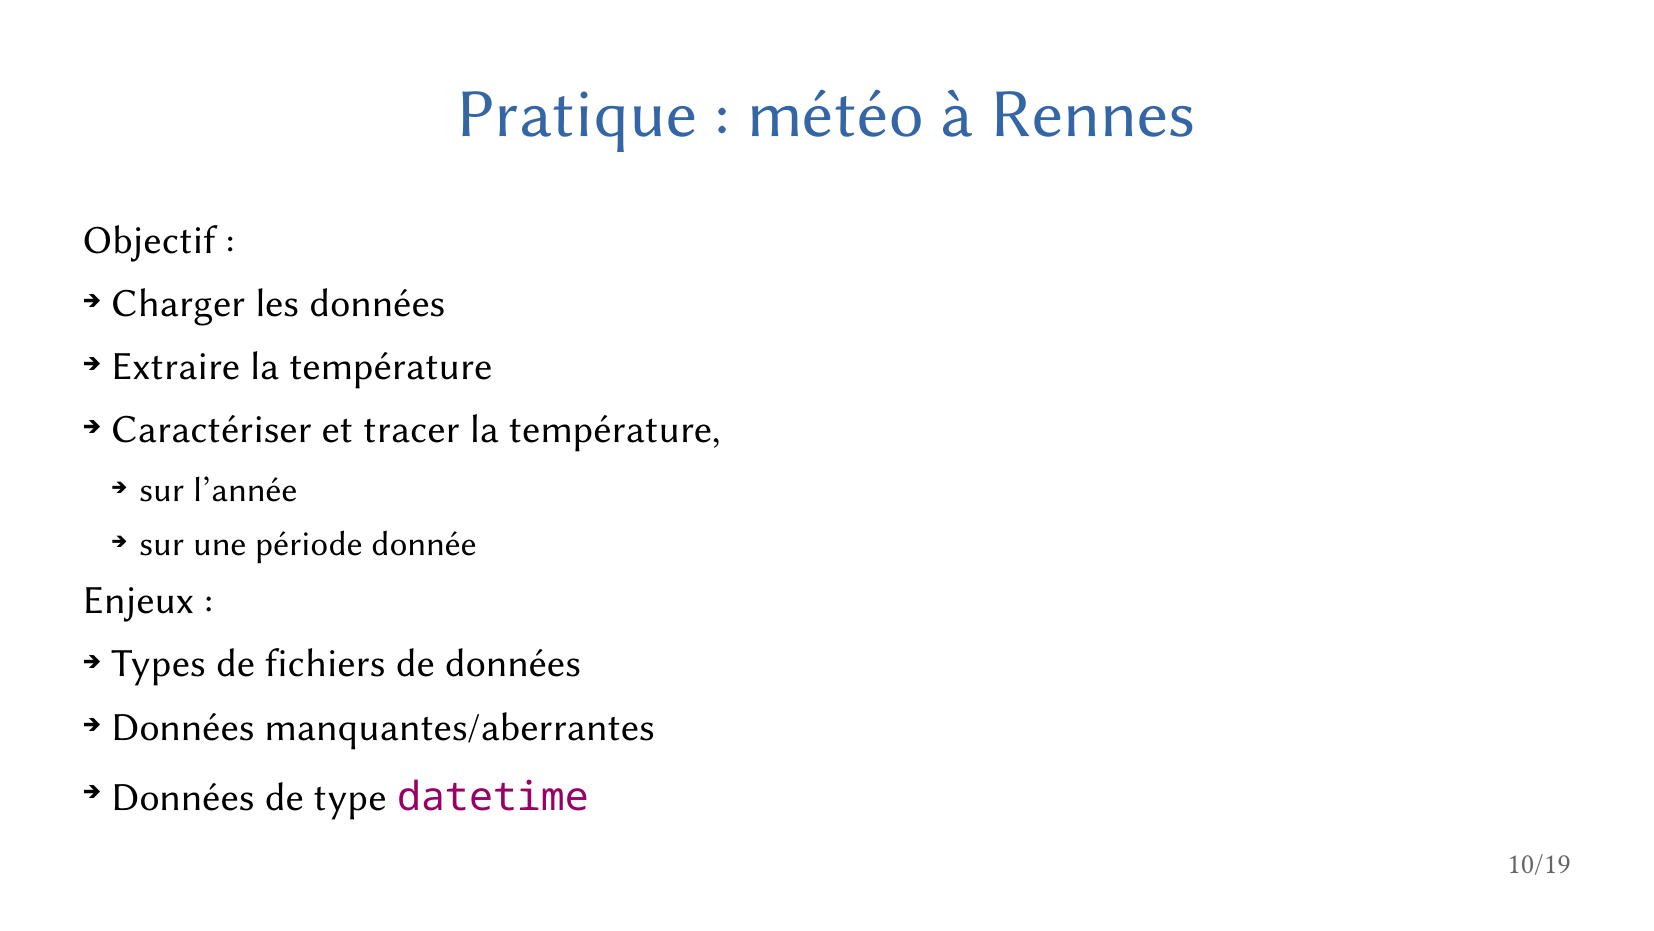

# Pratique : météo à Rennes
Objectif :
Charger les données
Extraire la température
Caractériser et tracer la température,
sur l’année
sur une période donnée
Enjeux :
Types de fichiers de données
Données manquantes/aberrantes
Données de type datetime
10